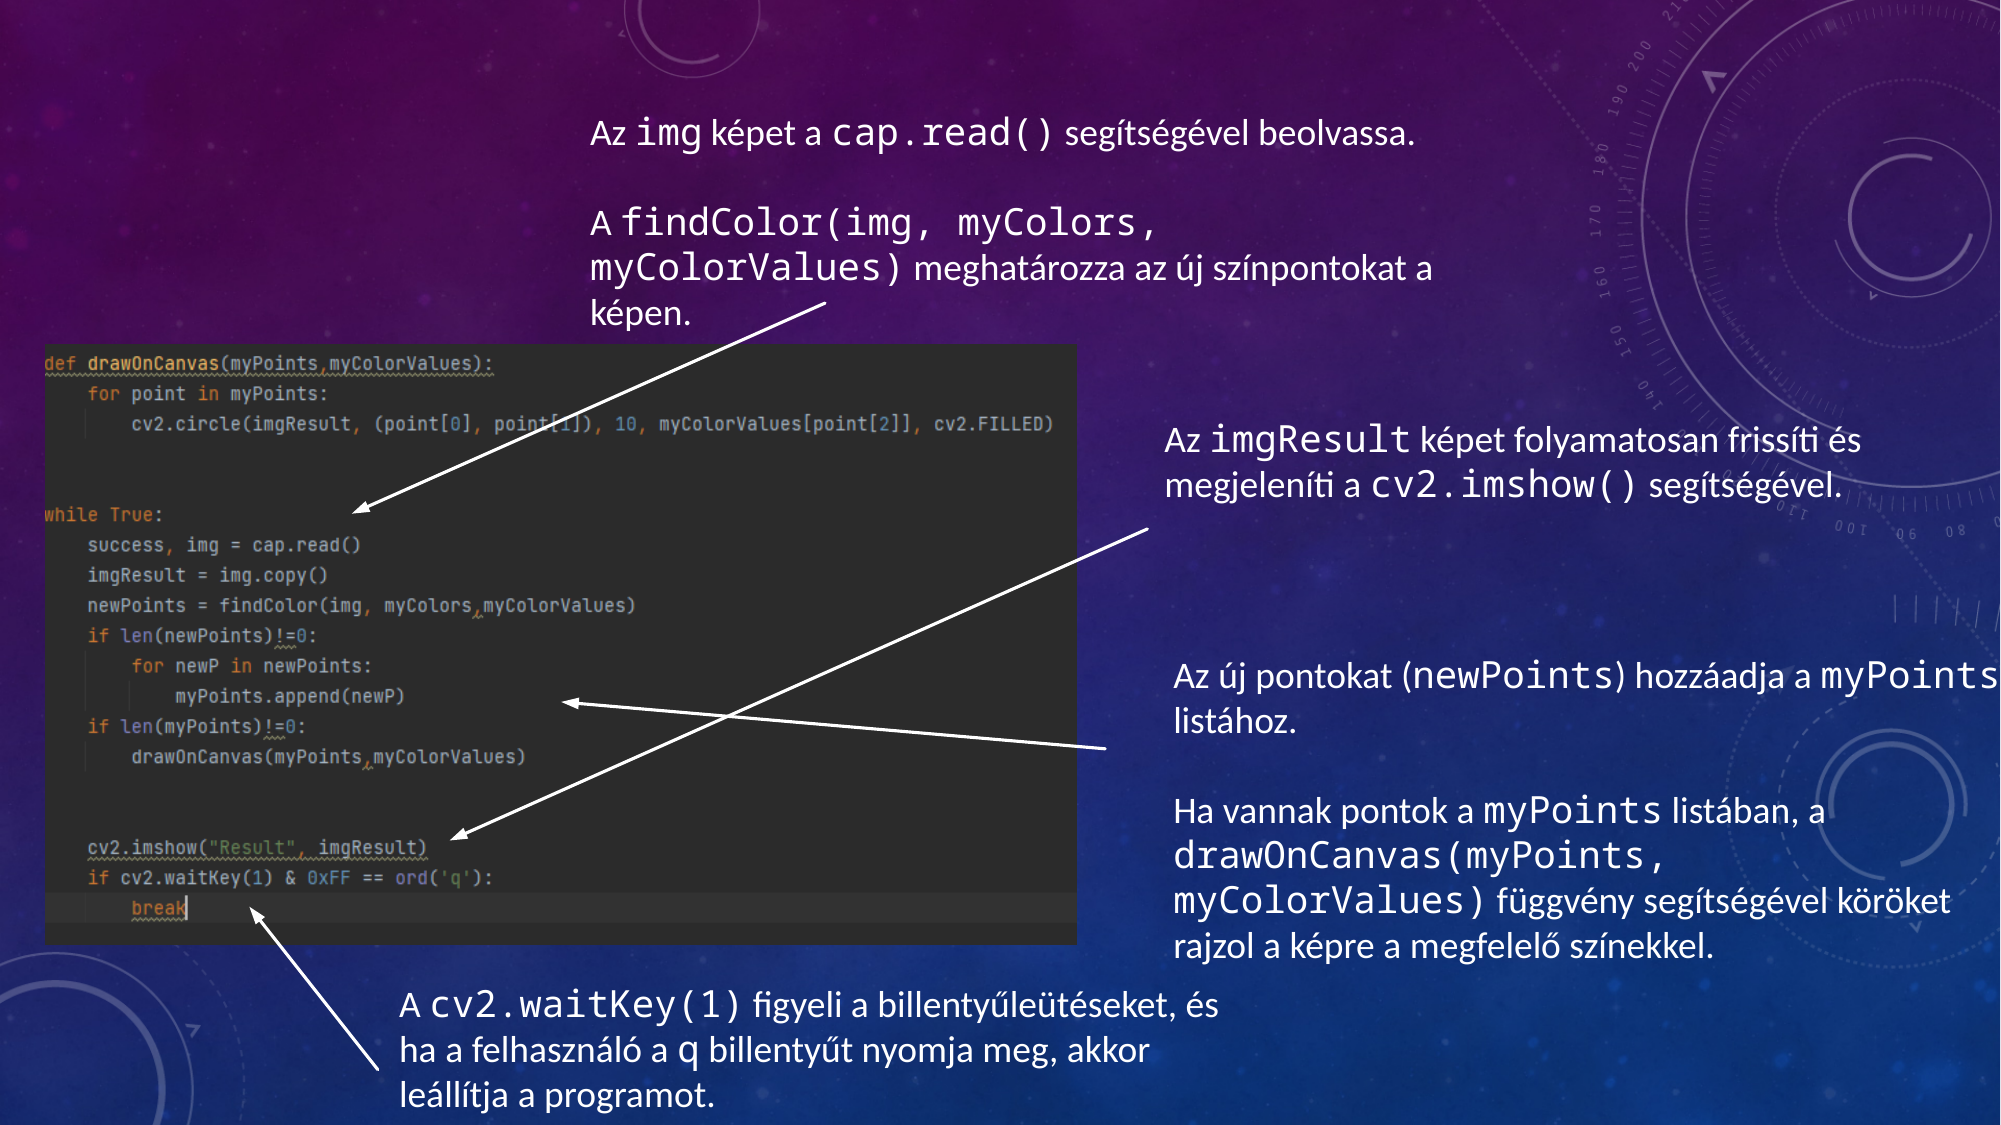

Az img képet a cap.read() segítségével beolvassa.
A findColor(img, myColors, myColorValues) meghatározza az új színpontokat a képen.
Az imgResult képet folyamatosan frissíti és megjeleníti a cv2.imshow() segítségével.
Az új pontokat (newPoints) hozzáadja a myPoints listához.
Ha vannak pontok a myPoints listában, a drawOnCanvas(myPoints, myColorValues) függvény segítségével köröket rajzol a képre a megfelelő színekkel.
A cv2.waitKey(1) figyeli a billentyűleütéseket, és ha a felhasználó a q billentyűt nyomja meg, akkor leállítja a programot.